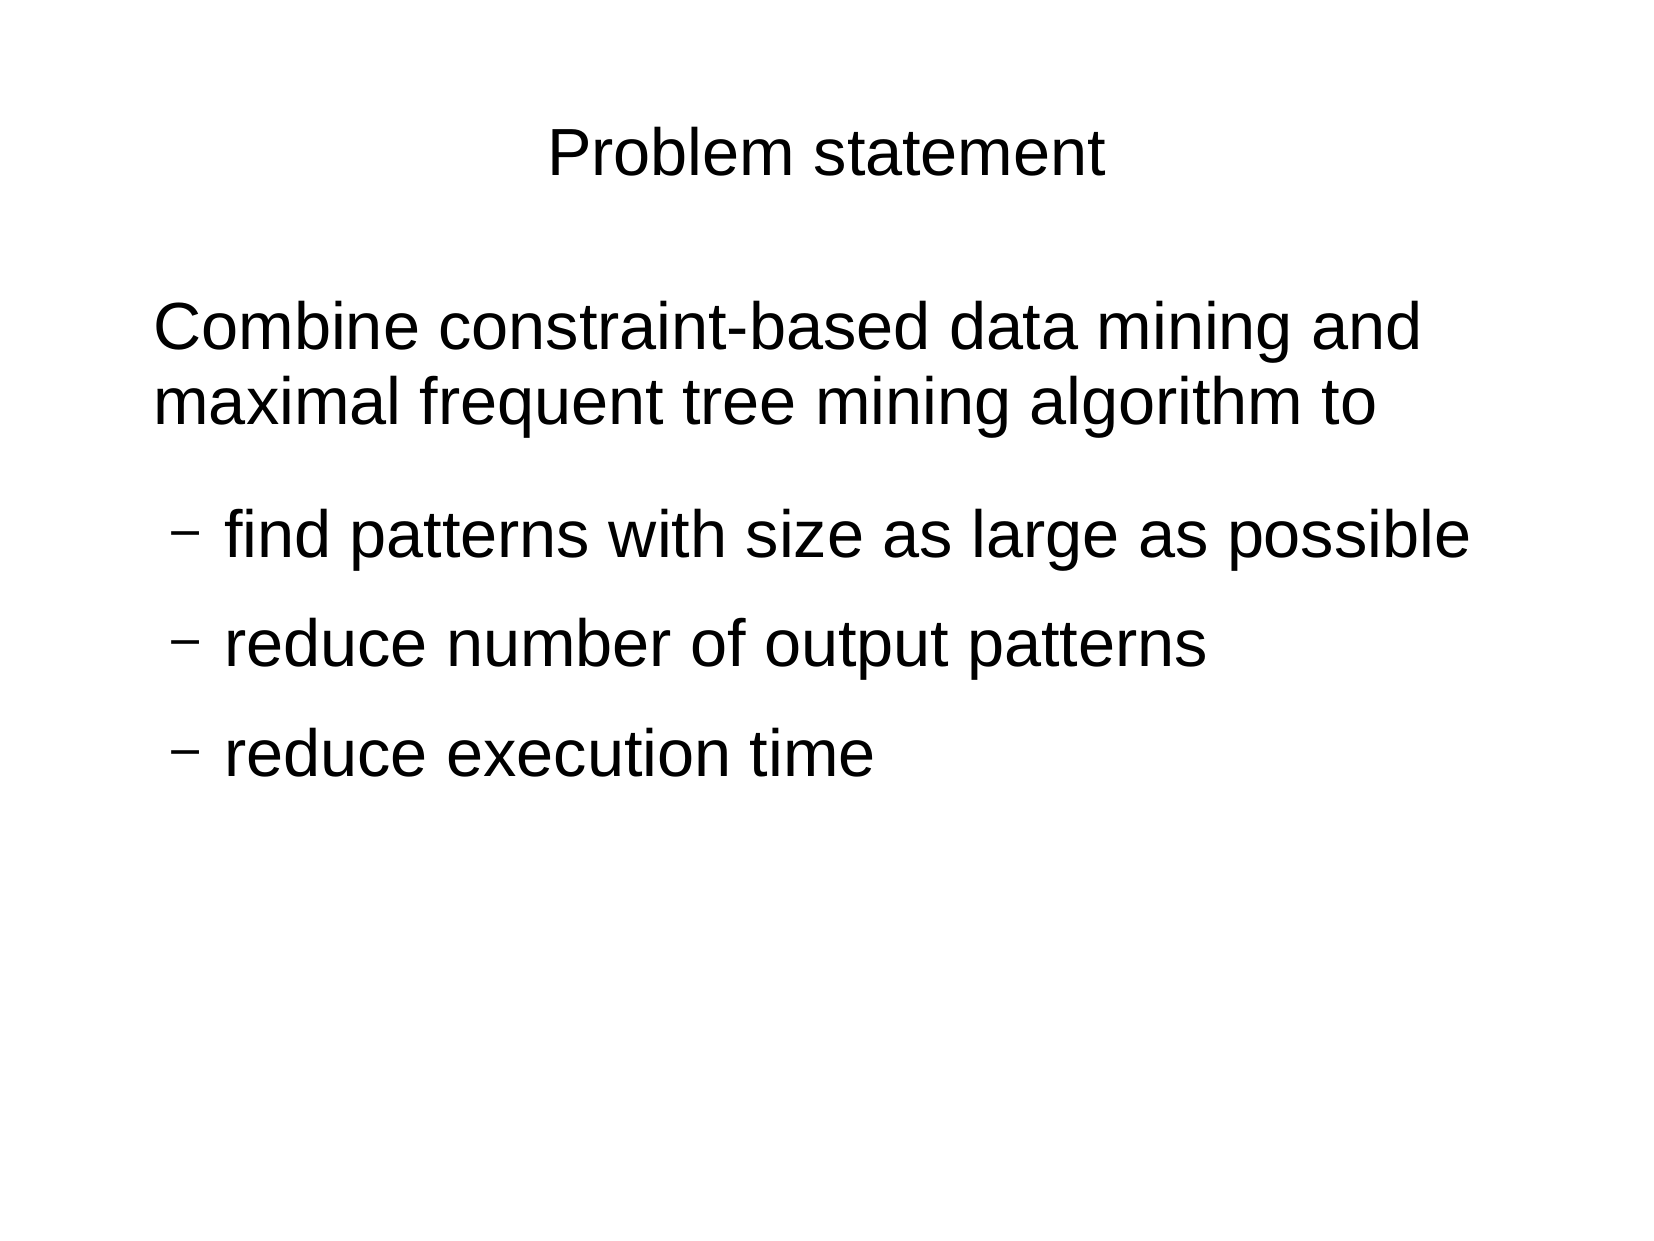

# Problem statement
Combine constraint-based data mining and maximal frequent tree mining algorithm to
find patterns with size as large as possible
reduce number of output patterns
reduce execution time
12